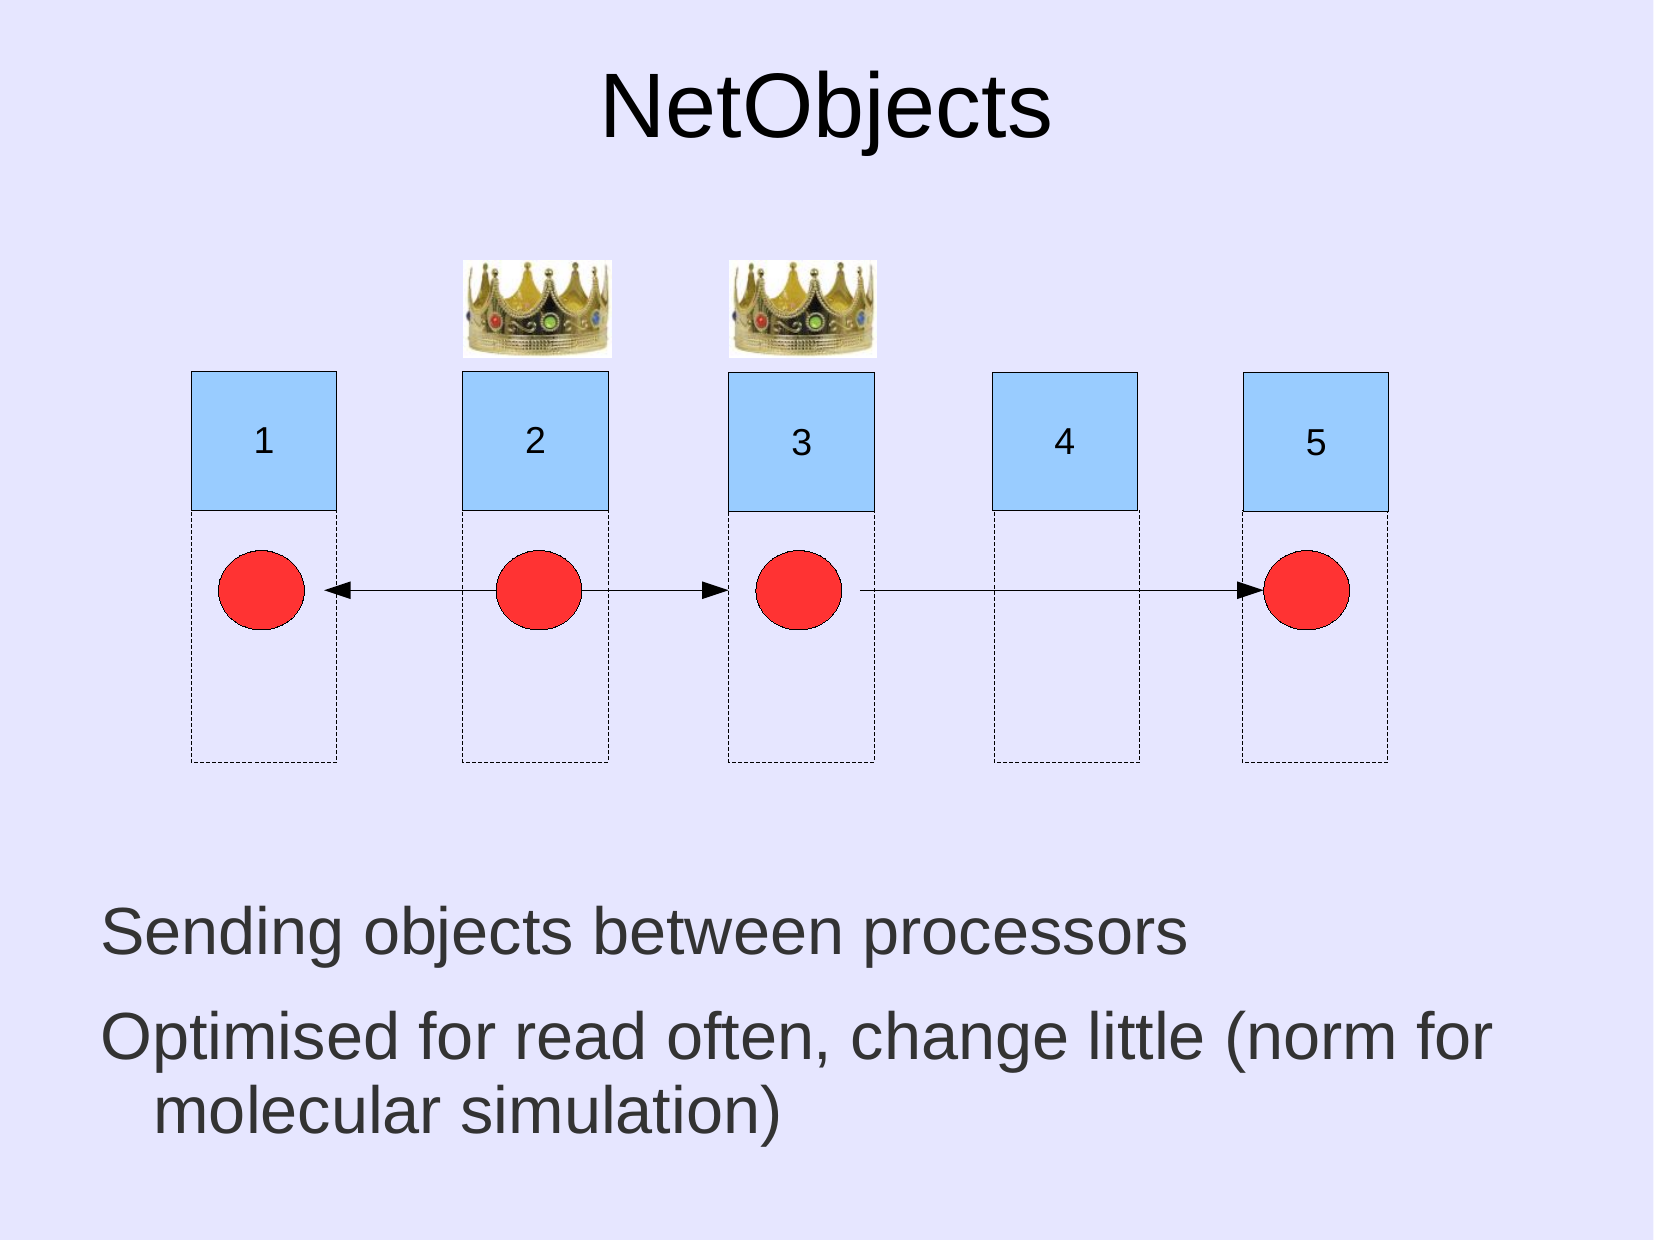

# NetObjects
2
1
4
3
5
Sending objects between processors
Optimised for read often, change little (norm for molecular simulation)